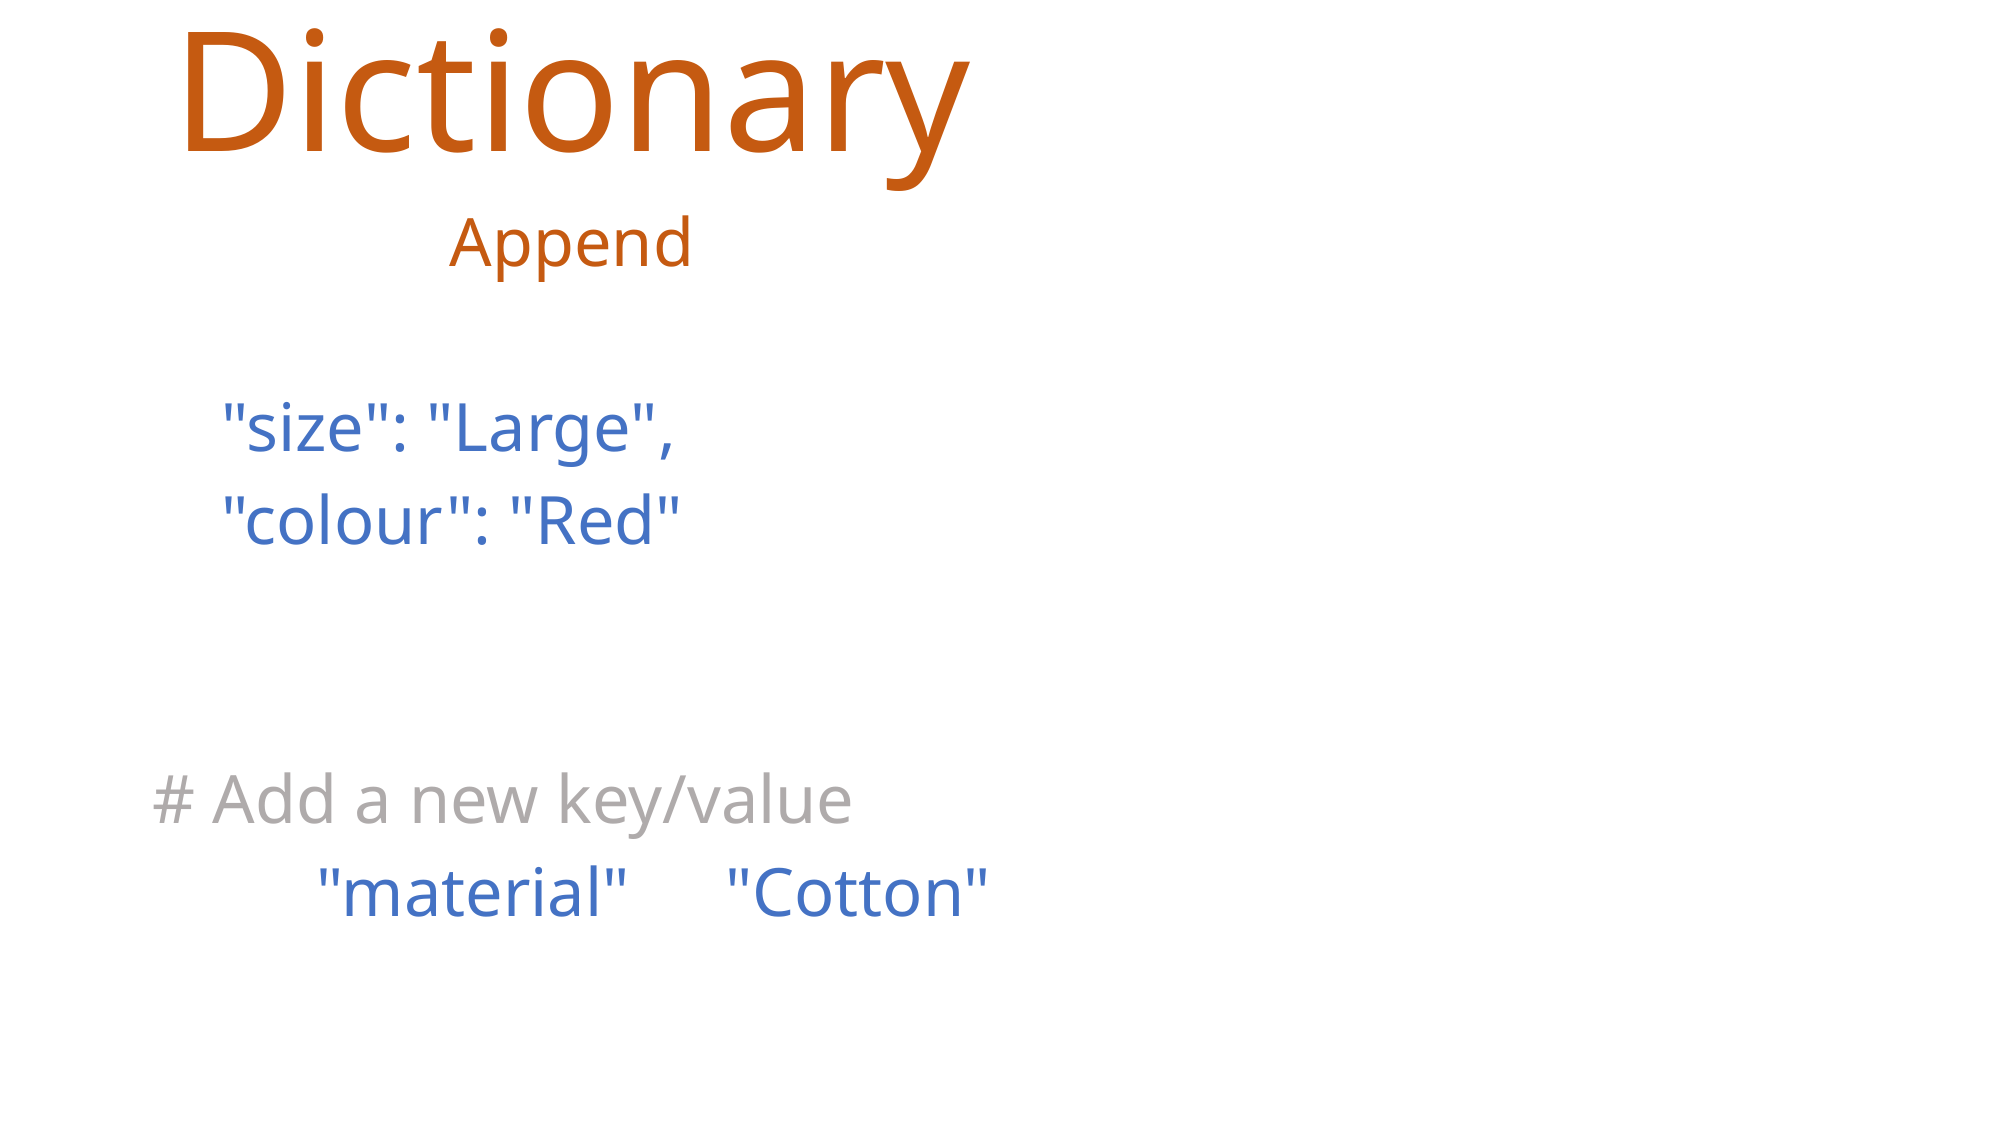

# Dictionary
Append
shirt = {
 "size": "Large",
 "colour": "Red"
}
# Add a new key/value
shirt["material"] = "Cotton"